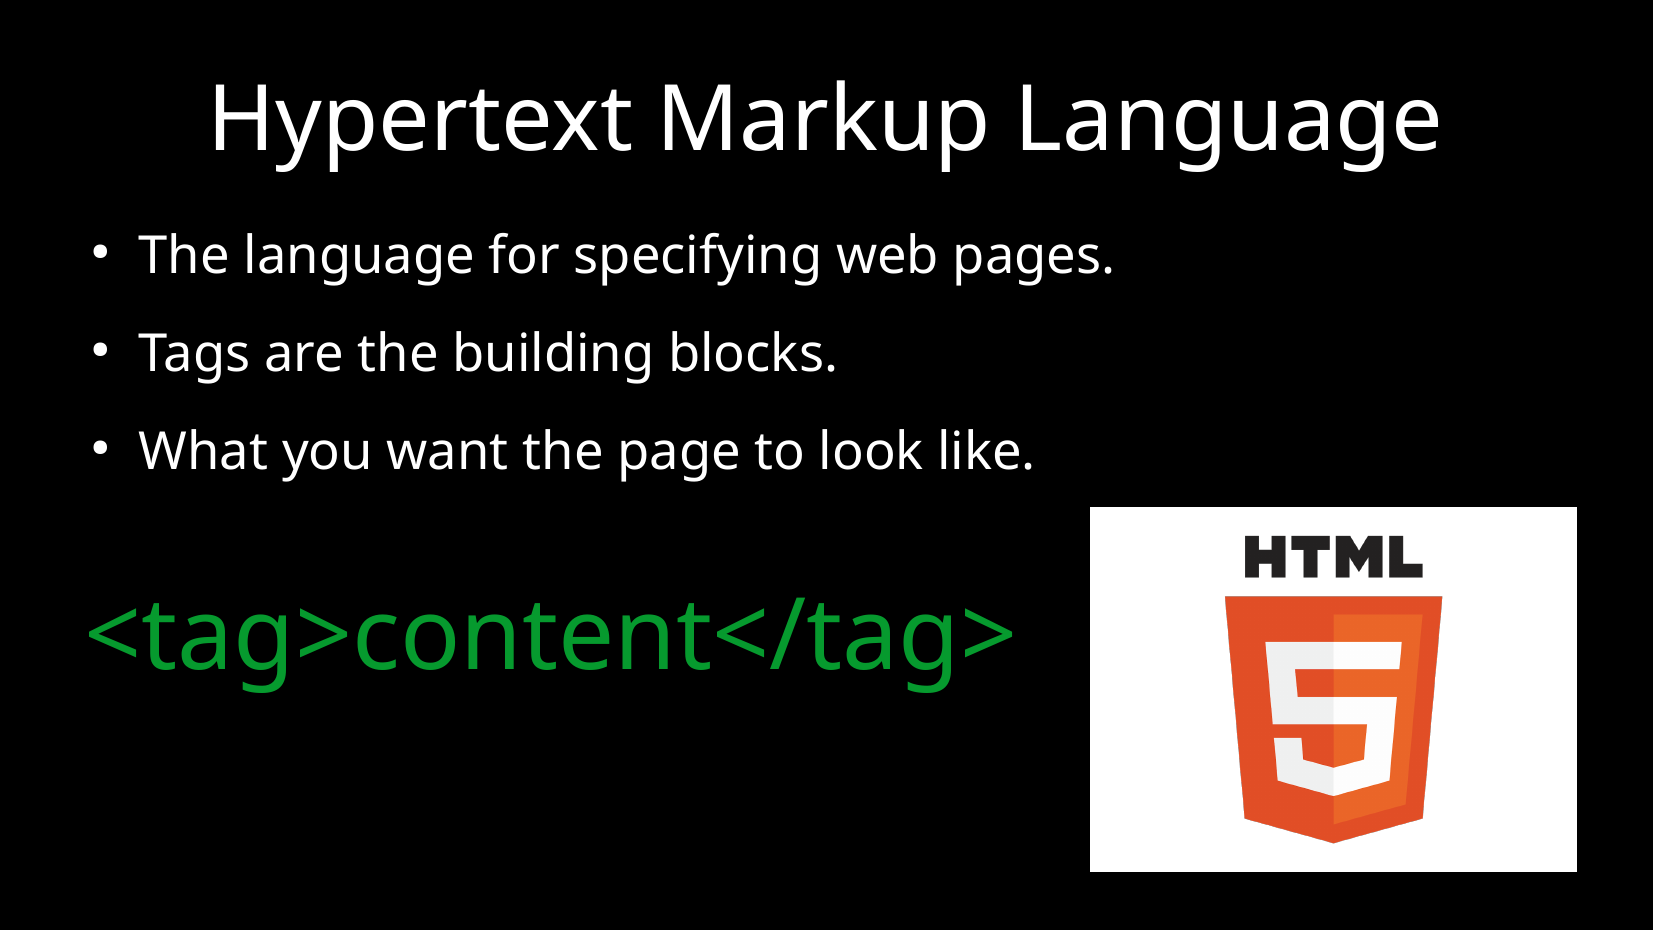

# Hypertext Markup Language
The language for specifying web pages.
Tags are the building blocks.
What you want the page to look like.
<tag>content</tag>